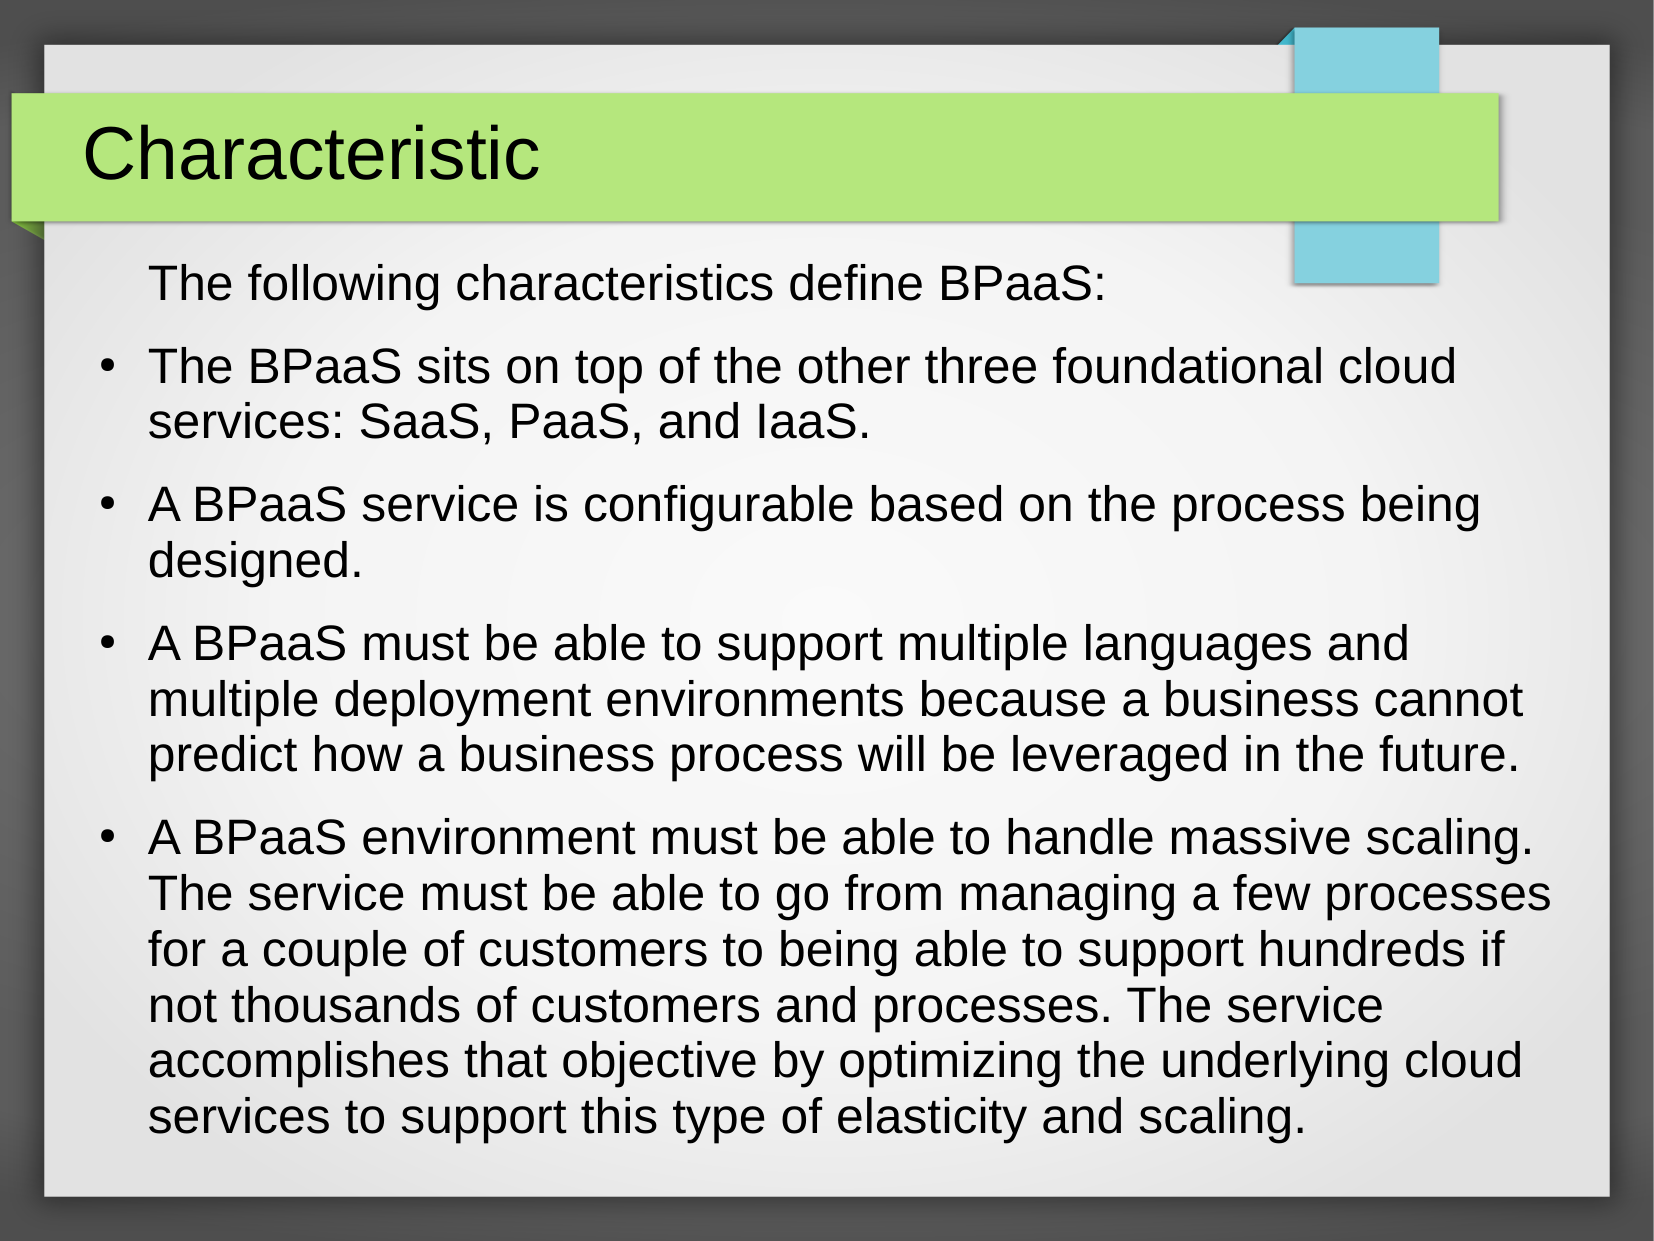

# Characteristic
The following characteristics define BPaaS:
The BPaaS sits on top of the other three foundational cloud services: SaaS, PaaS, and IaaS.
A BPaaS service is configurable based on the process being designed.
A BPaaS must be able to support multiple languages and multiple deployment environments because a business cannot predict how a business process will be leveraged in the future.
A BPaaS environment must be able to handle massive scaling. The service must be able to go from managing a few processes for a couple of customers to being able to support hundreds if not thousands of customers and processes. The service accomplishes that objective by optimizing the underlying cloud services to support this type of elasticity and scaling.